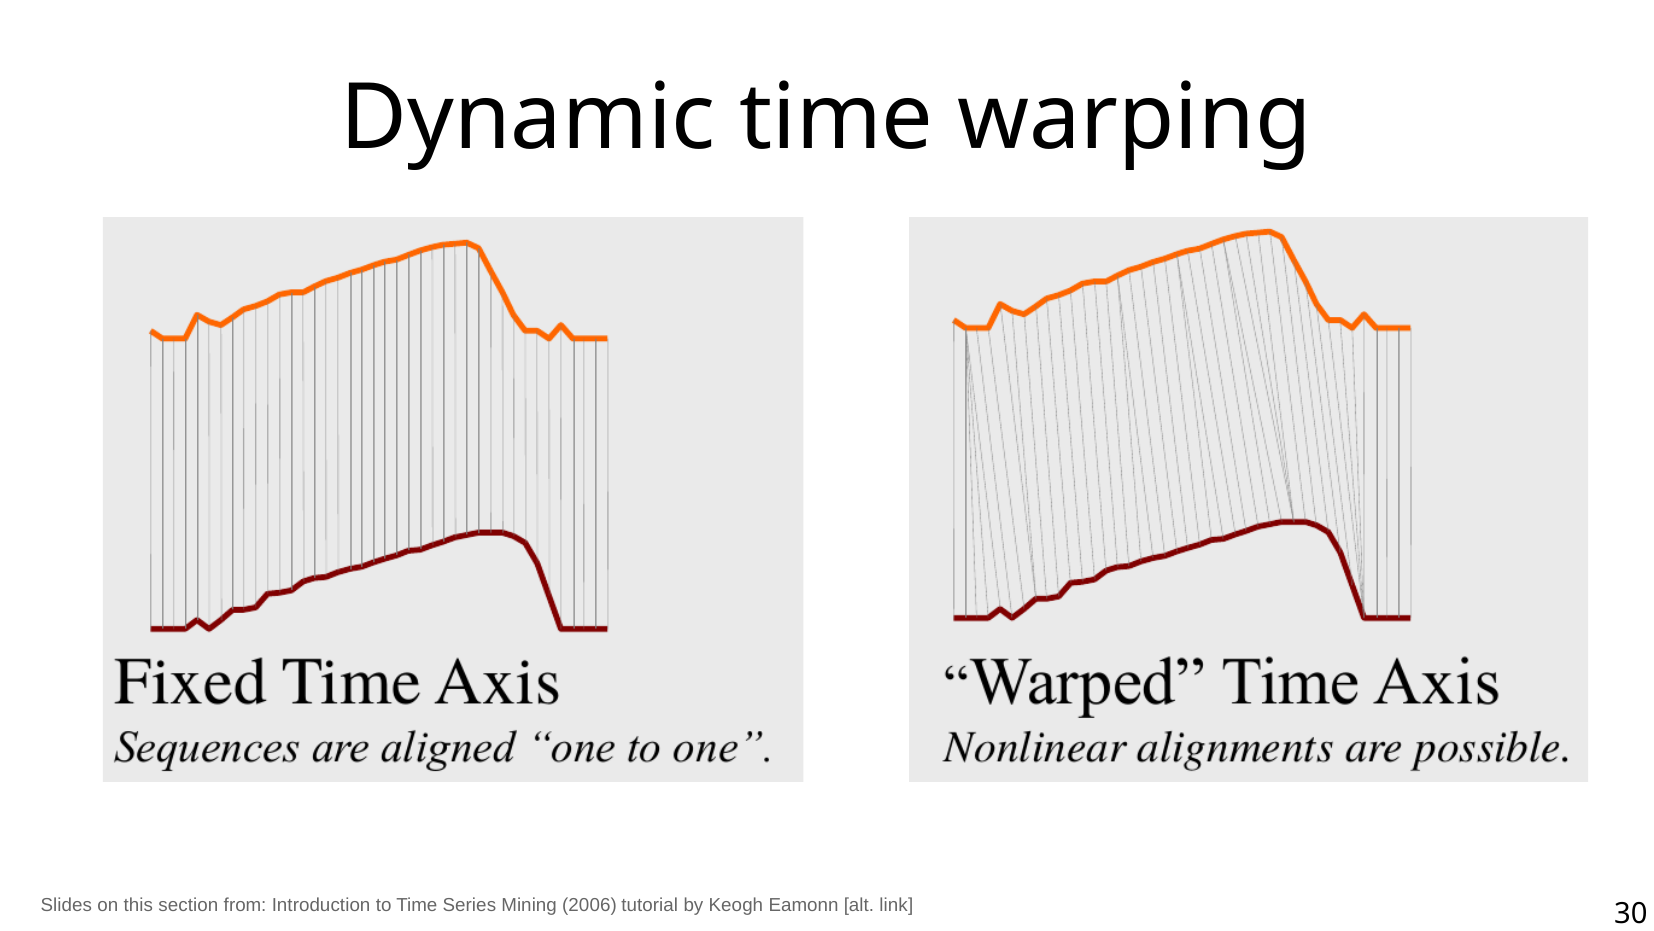

# Dynamic time warping
Slides on this section from: Introduction to Time Series Mining (2006) tutorial by Keogh Eamonn [alt. link]
30